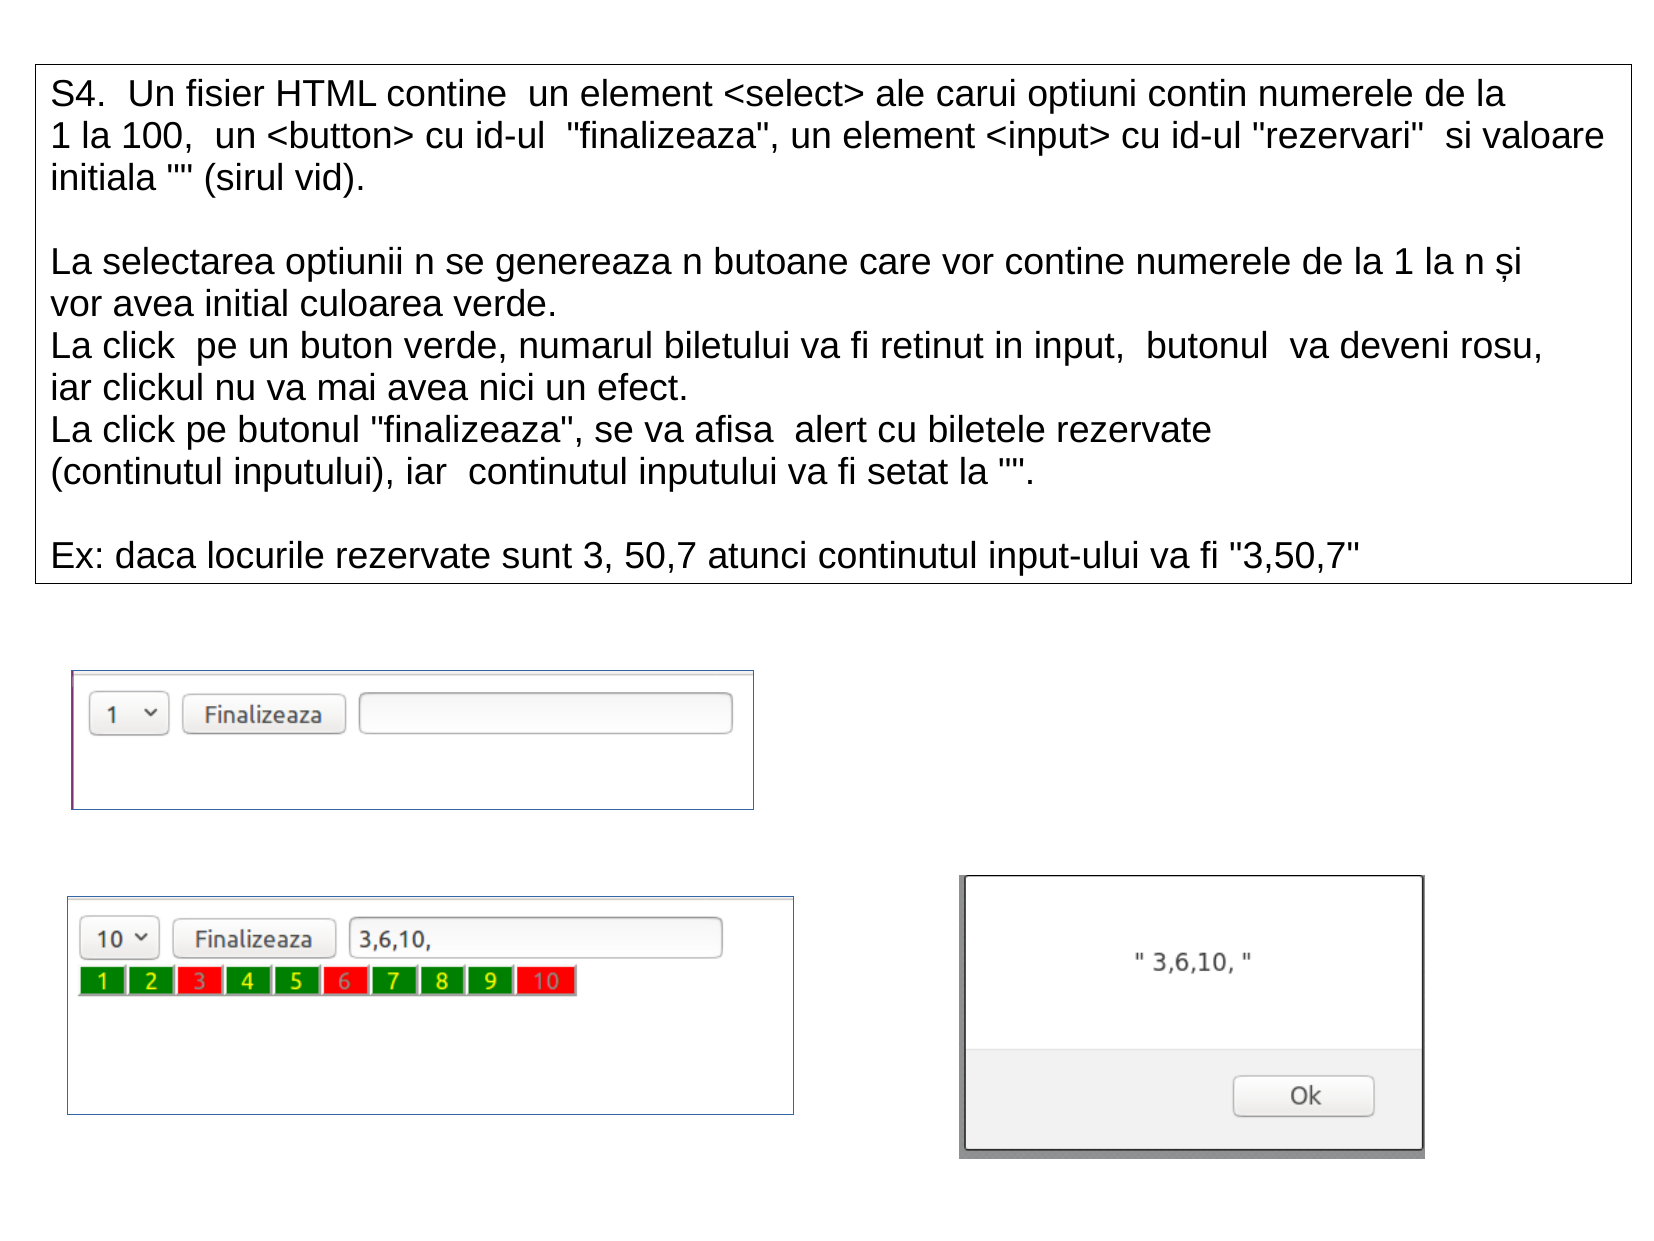

S4. Un fisier HTML contine un element <select> ale carui optiuni contin numerele de la
1 la 100, un <button> cu id-ul "finalizeaza", un element <input> cu id-ul "rezervari" si valoare
initiala "" (sirul vid).
La selectarea optiunii n se genereaza n butoane care vor contine numerele de la 1 la n și
vor avea initial culoarea verde.
La click pe un buton verde, numarul biletului va fi retinut in input, butonul va deveni rosu,
iar clickul nu va mai avea nici un efect.
La click pe butonul "finalizeaza", se va afisa alert cu biletele rezervate
(continutul inputului), iar continutul inputului va fi setat la "".
Ex: daca locurile rezervate sunt 3, 50,7 atunci continutul input-ului va fi "3,50,7"